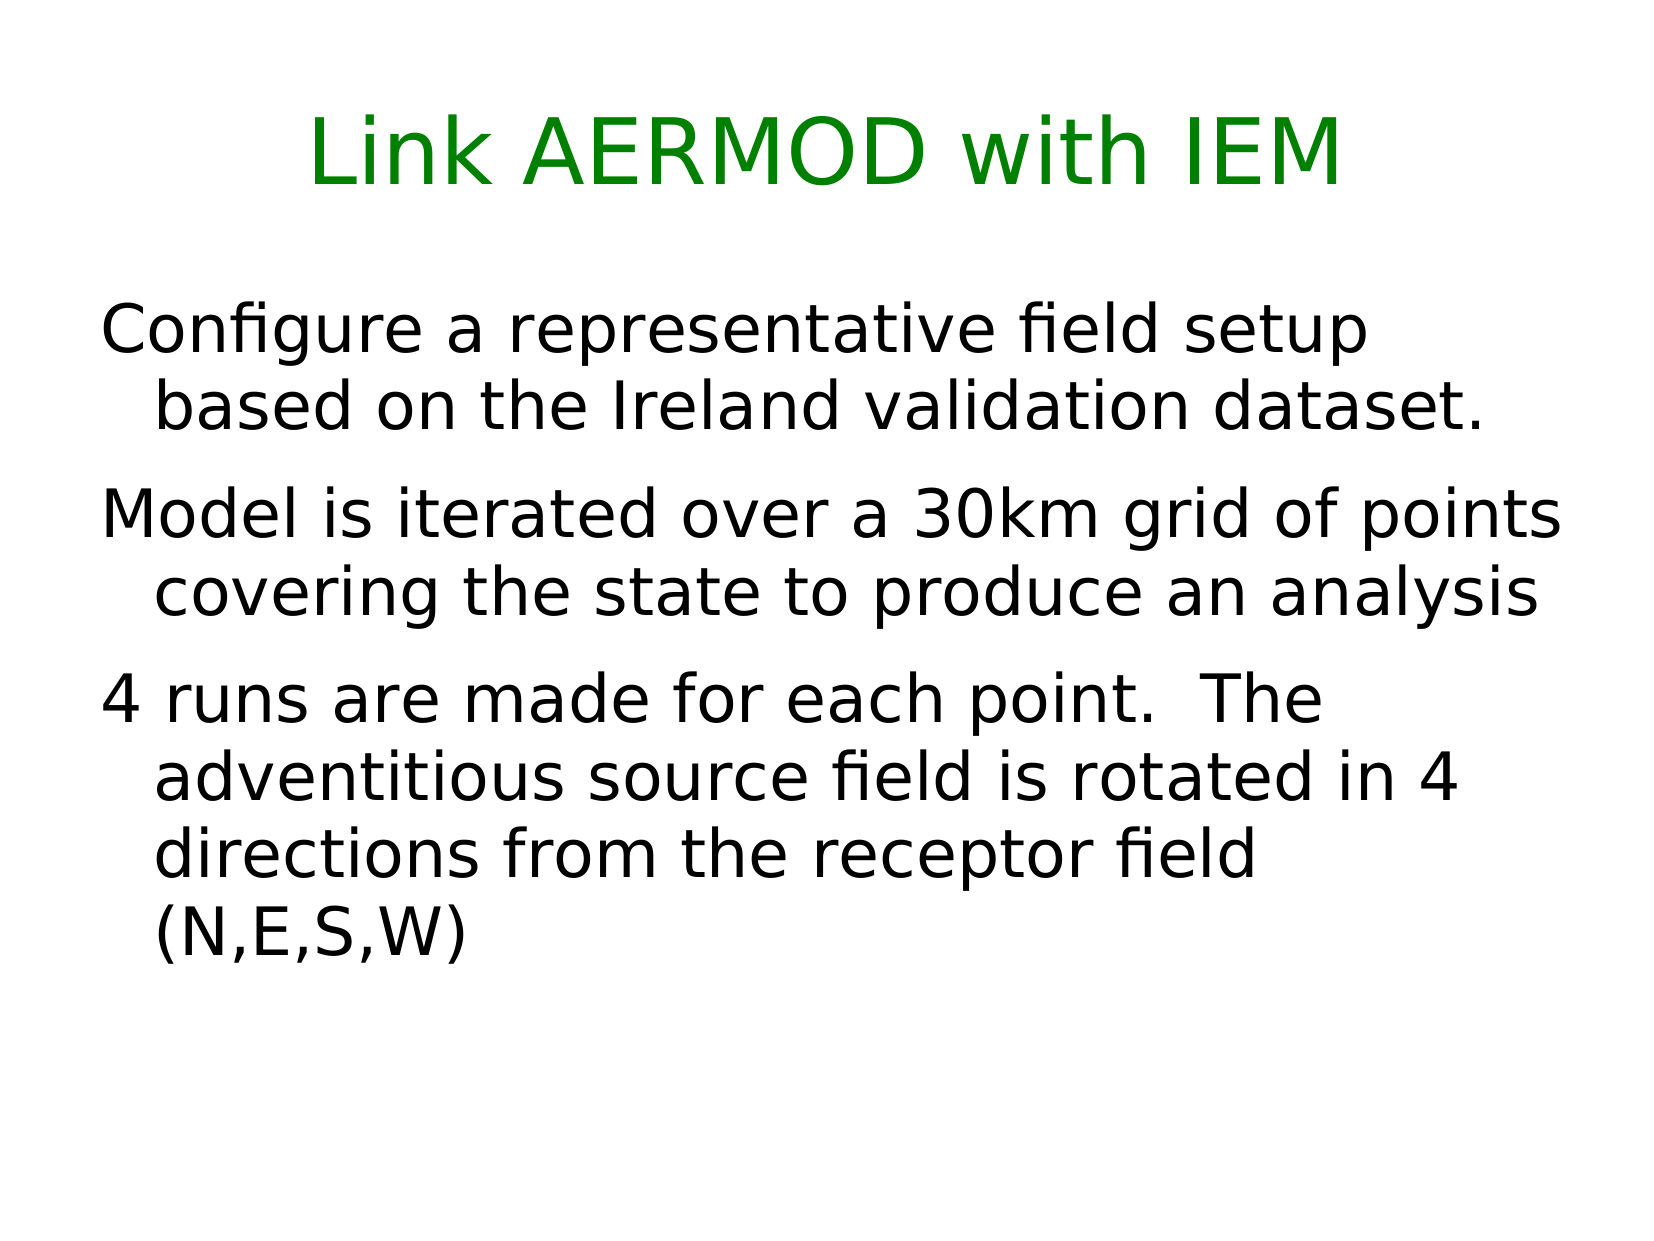

# Link AERMOD with IEM
Configure a representative field setup based on the Ireland validation dataset.
Model is iterated over a 30km grid of points covering the state to produce an analysis
4 runs are made for each point. The adventitious source field is rotated in 4 directions from the receptor field (N,E,S,W)